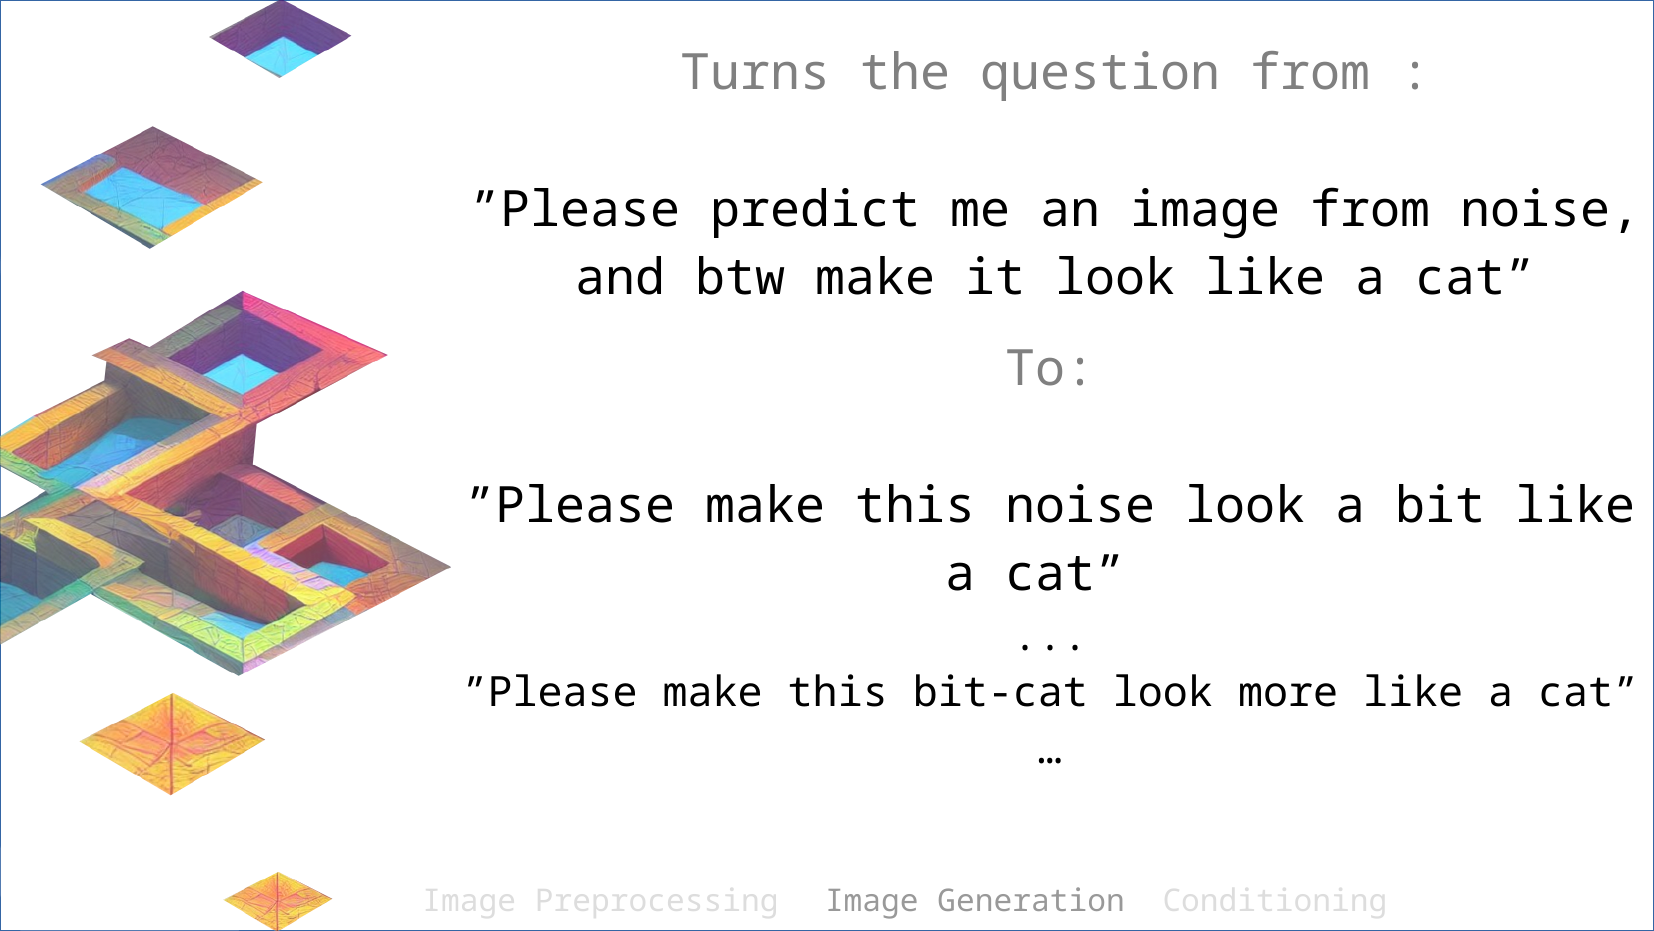

Turns the question from :
”Please predict me an image from noise,
and btw make it look like a cat”
To:
”Please make this noise look a bit like a cat”
...
”Please make this bit-cat look more like a cat”
…
# Image Preprocessing
Image Generation
Conditioning